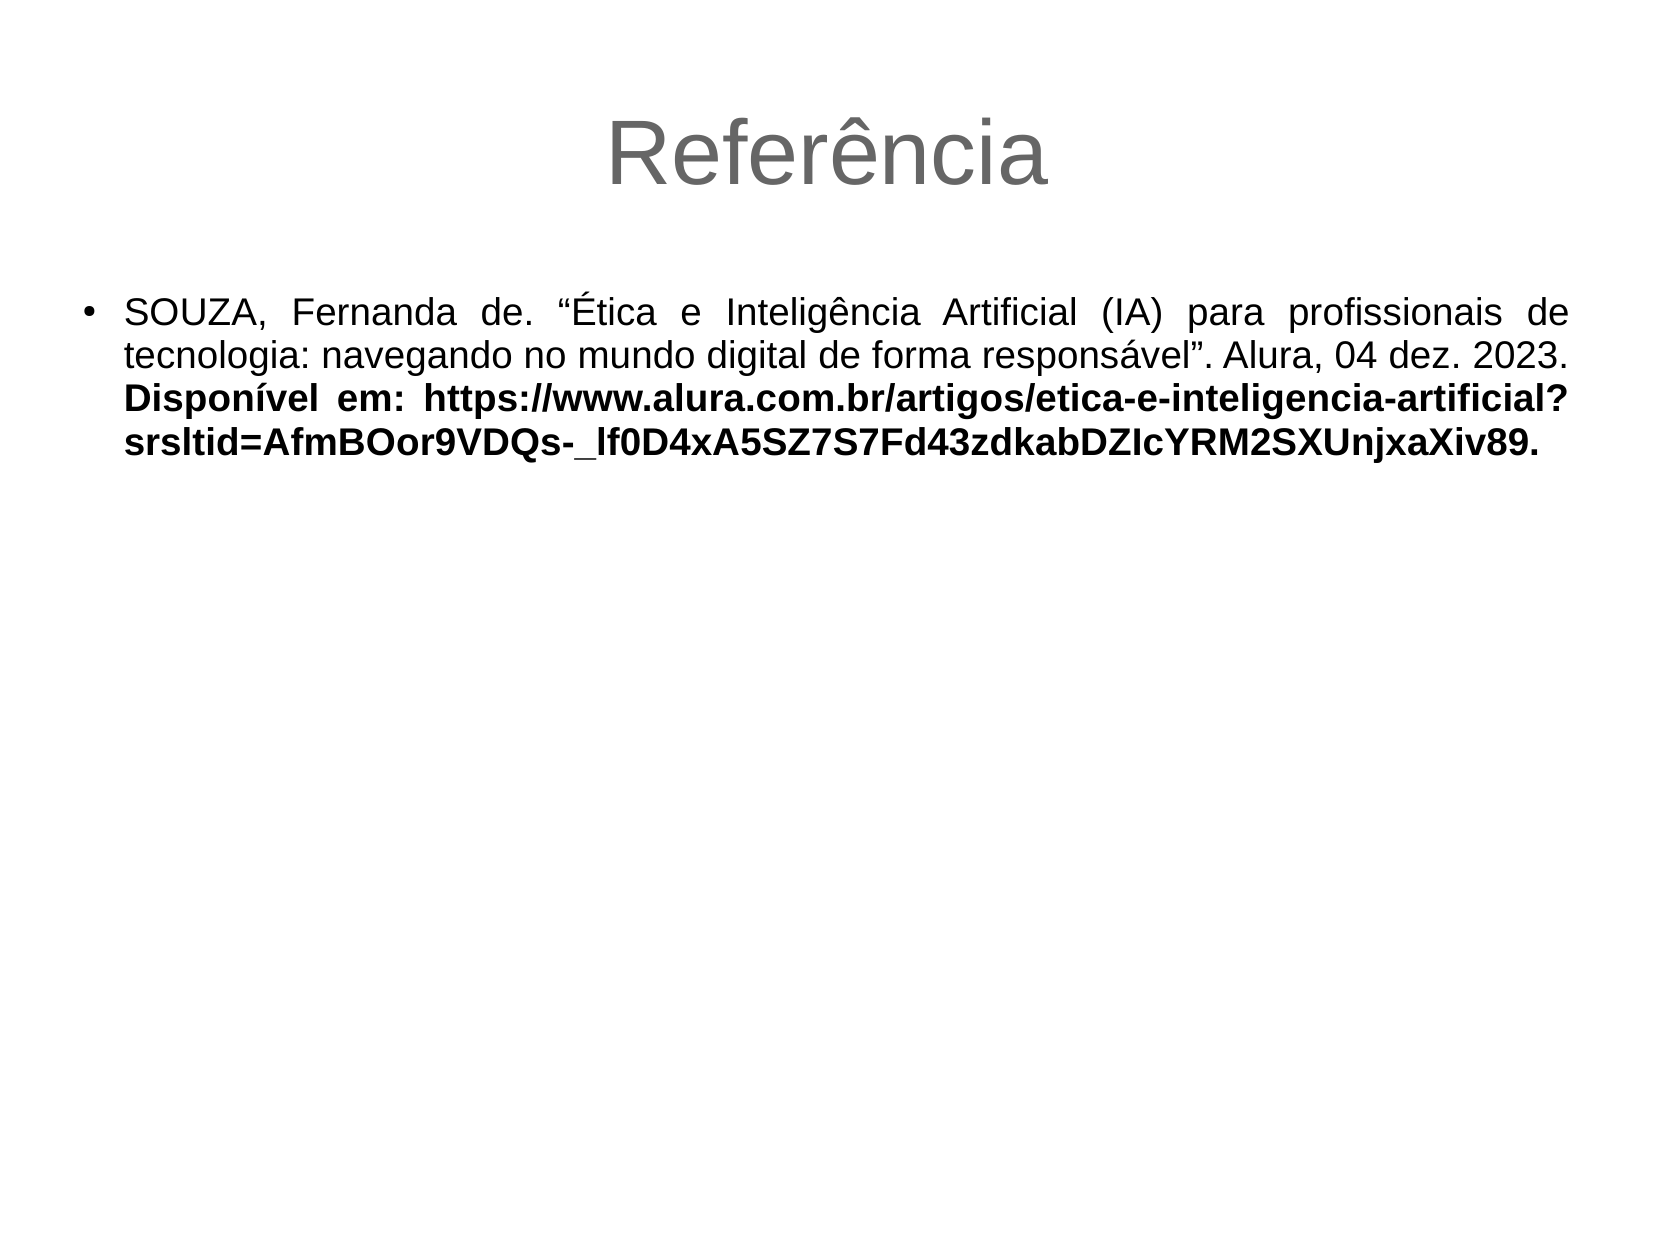

# Referência
SOUZA, Fernanda de. “Ética e Inteligência Artificial (IA) para profissionais de tecnologia: navegando no mundo digital de forma responsável”. Alura, 04 dez. 2023. Disponível em: https://www.alura.com.br/artigos/etica-e-inteligencia-artificial?srsltid=AfmBOor9VDQs-_lf0D4xA5SZ7S7Fd43zdkabDZIcYRM2SXUnjxaXiv89.